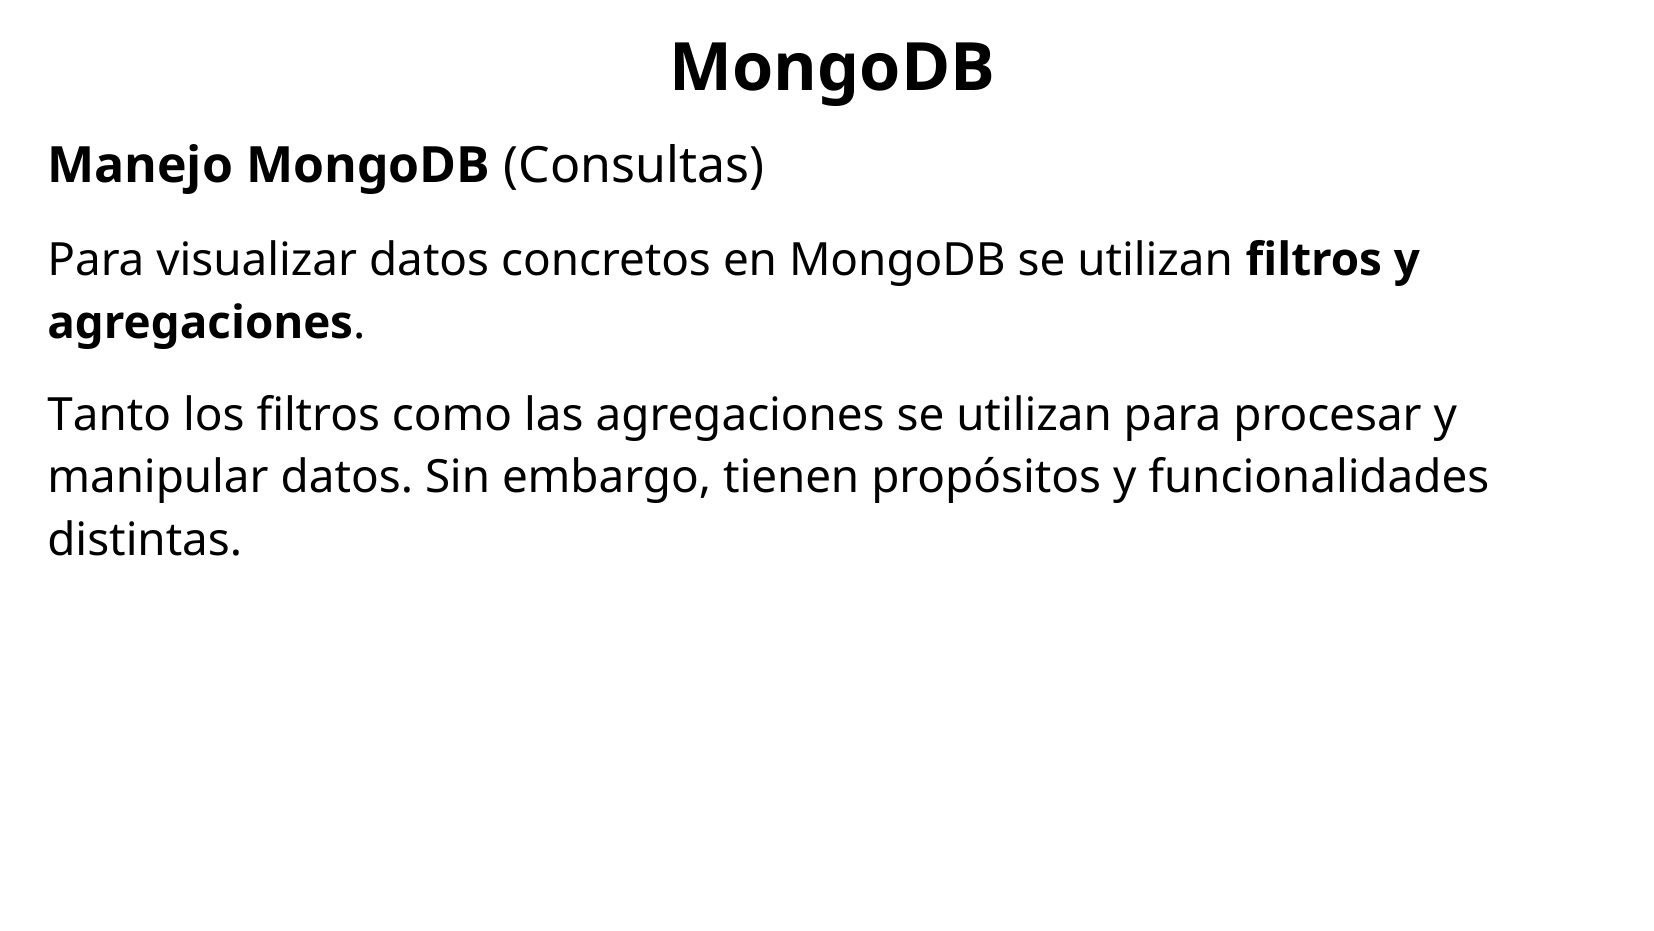

# MongoDB
Manejo MongoDB (Consultas)
Para visualizar datos concretos en MongoDB se utilizan filtros y agregaciones.
Tanto los filtros como las agregaciones se utilizan para procesar y manipular datos. Sin embargo, tienen propósitos y funcionalidades distintas.